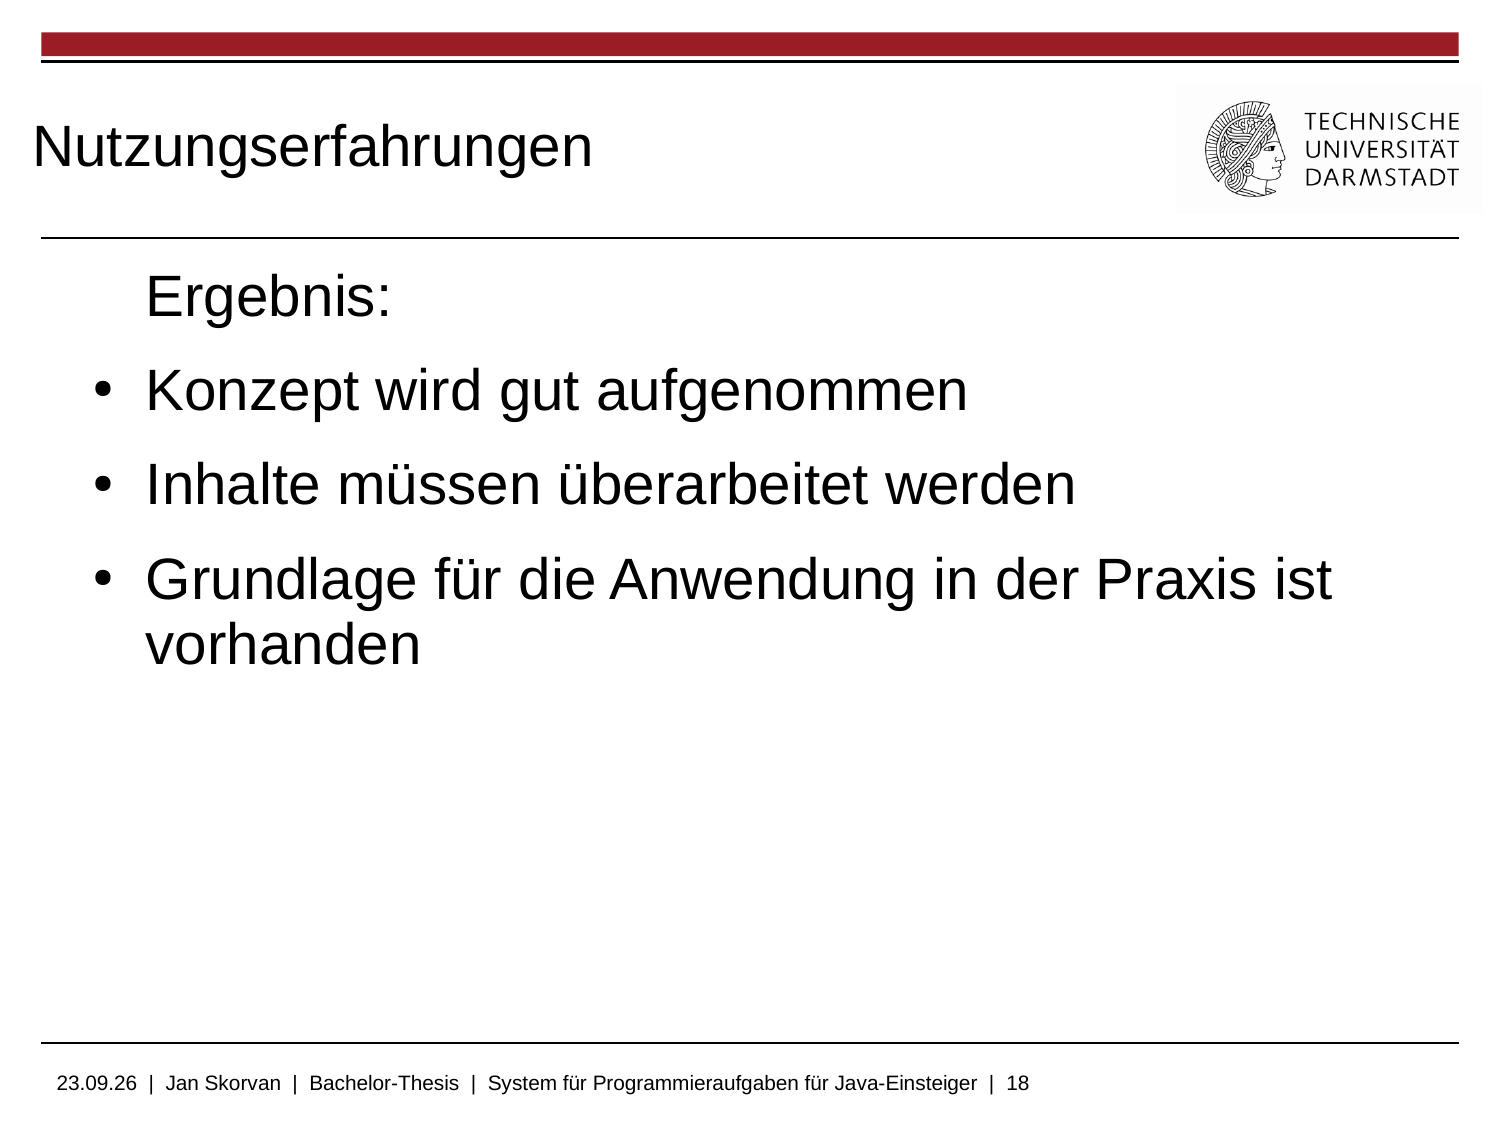

# Nutzungserfahrungen
Ergebnis:
Konzept wird gut aufgenommen
Inhalte müssen überarbeitet werden
Grundlage für die Anwendung in der Praxis ist vorhanden